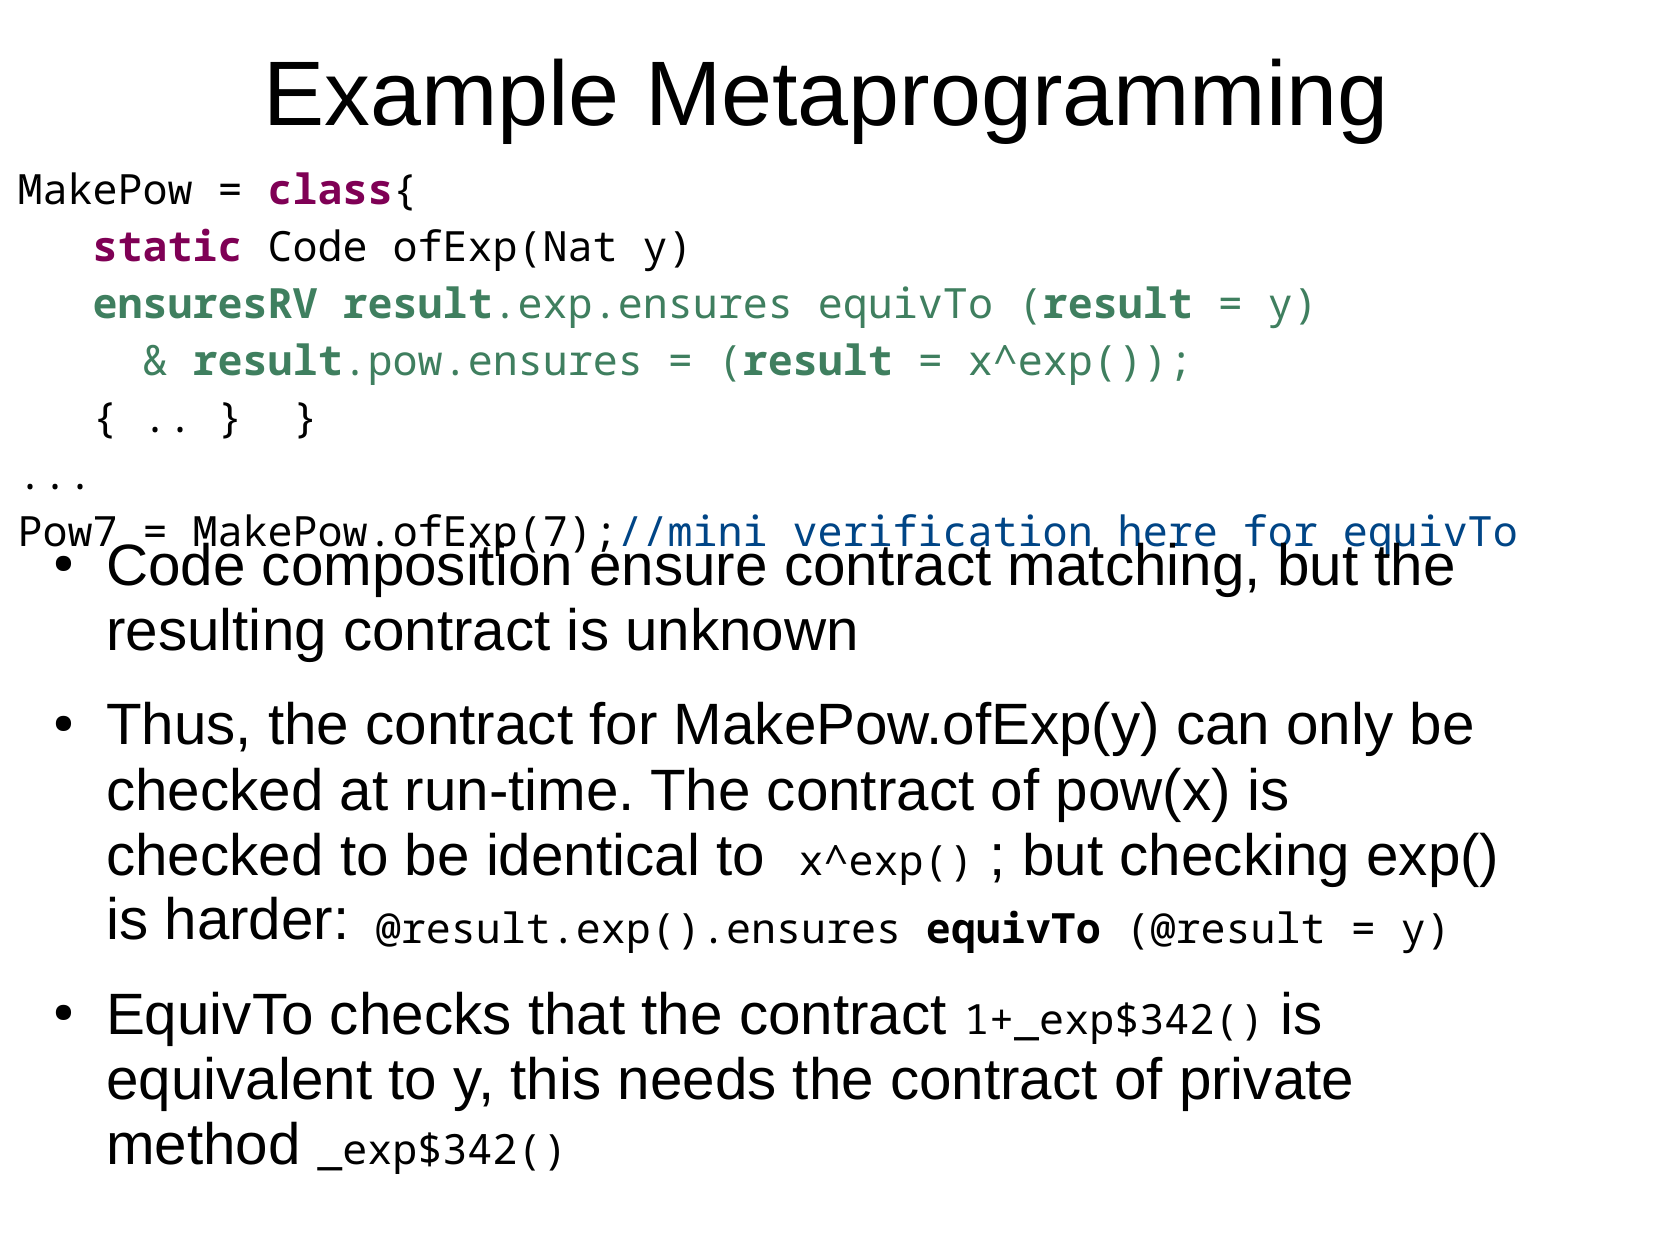

# Example Metaprogramming
MakePow = class{
 static Code ofExp(Nat y)
 ensuresRV result.exp.ensures equivTo (result = y)
 & result.pow.ensures = (result = x^exp());
 { .. } }
...
Pow7 = MakePow.ofExp(7);//mini verification here for equivTo
Code composition ensure contract matching, but the resulting contract is unknown
Thus, the contract for MakePow.ofExp(y) can only be checked at run-time. The contract of pow(x) is checked to be identical to x^exp() ; but checking exp() is harder:
EquivTo checks that the contract 1+_exp$342() is equivalent to y, this needs the contract of private method _exp$342()
@result.exp().ensures equivTo (@result = y)